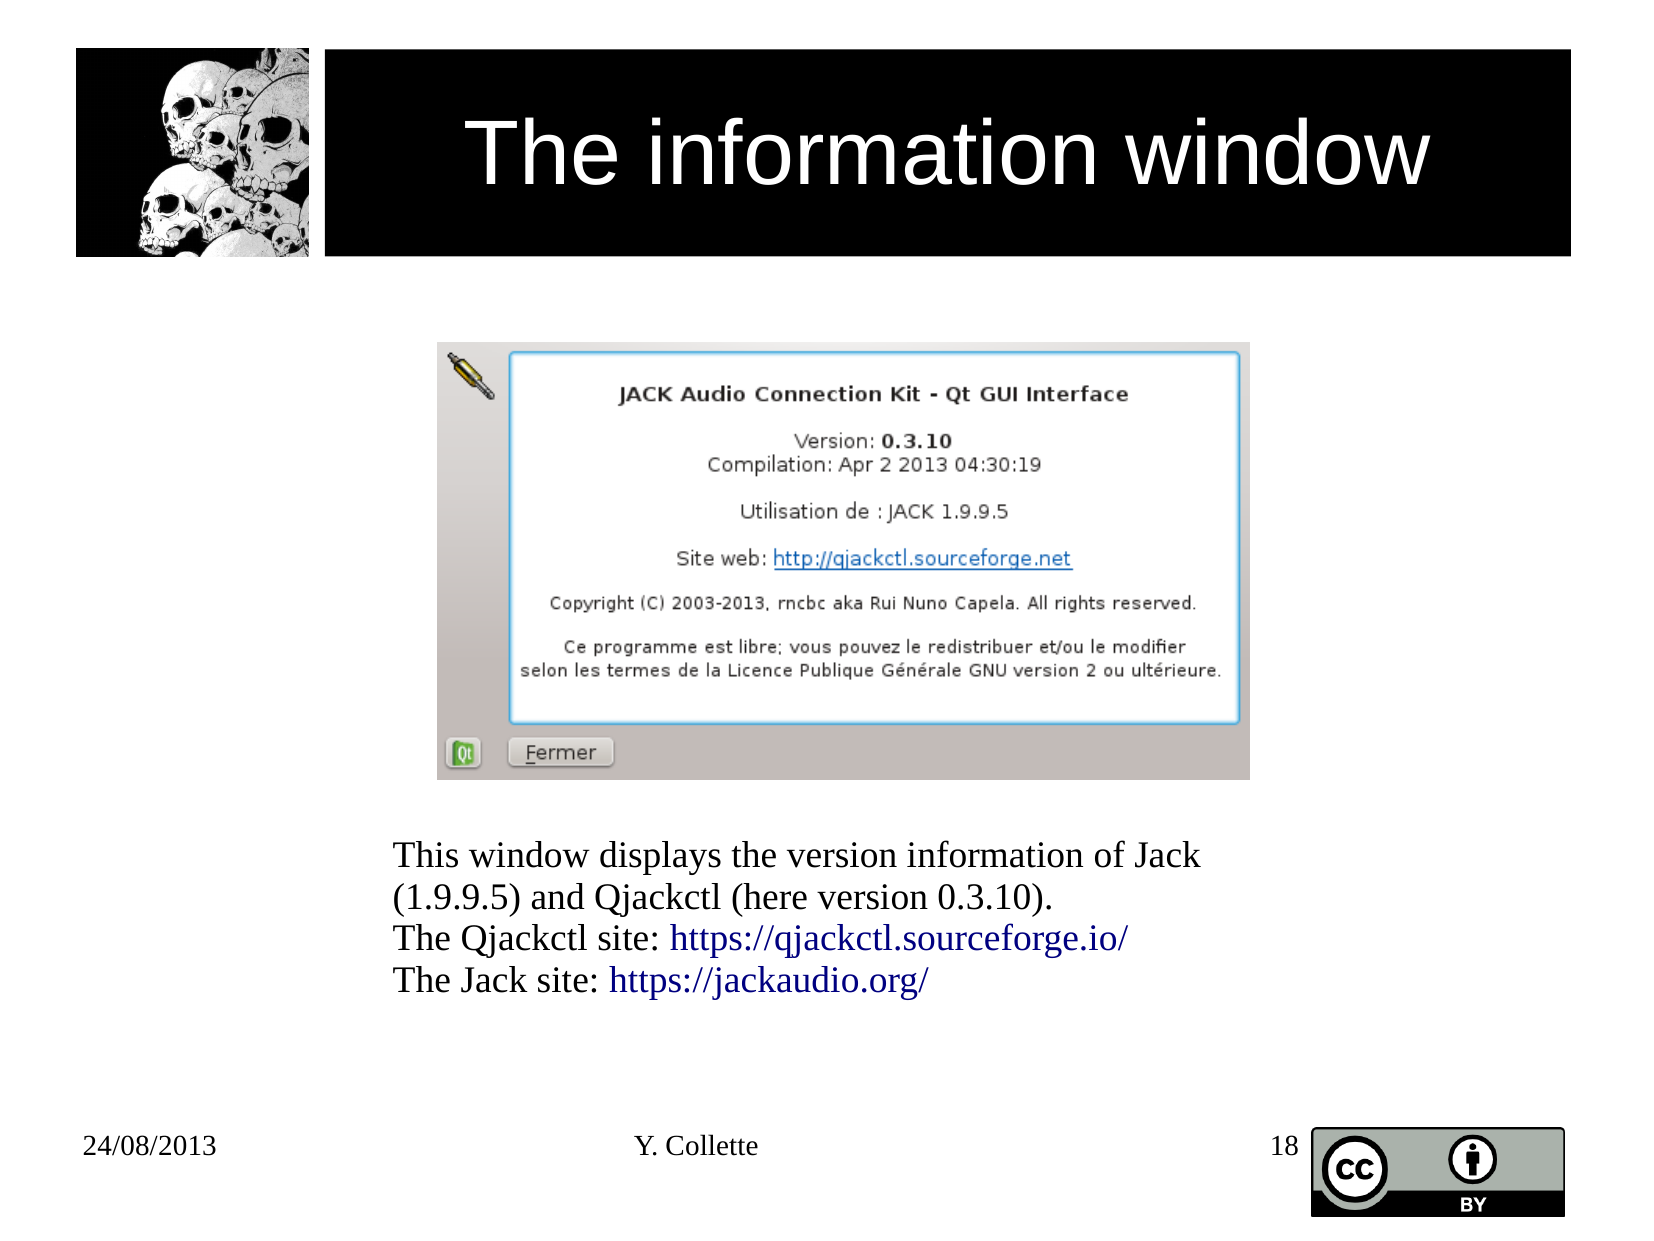

# The information window
This window displays the version information of Jack (1.9.9.5) and Qjackctl (here version 0.3.10).
The Qjackctl site: https://qjackctl.sourceforge.io/
The Jack site: https://jackaudio.org/
Y. Collette
18